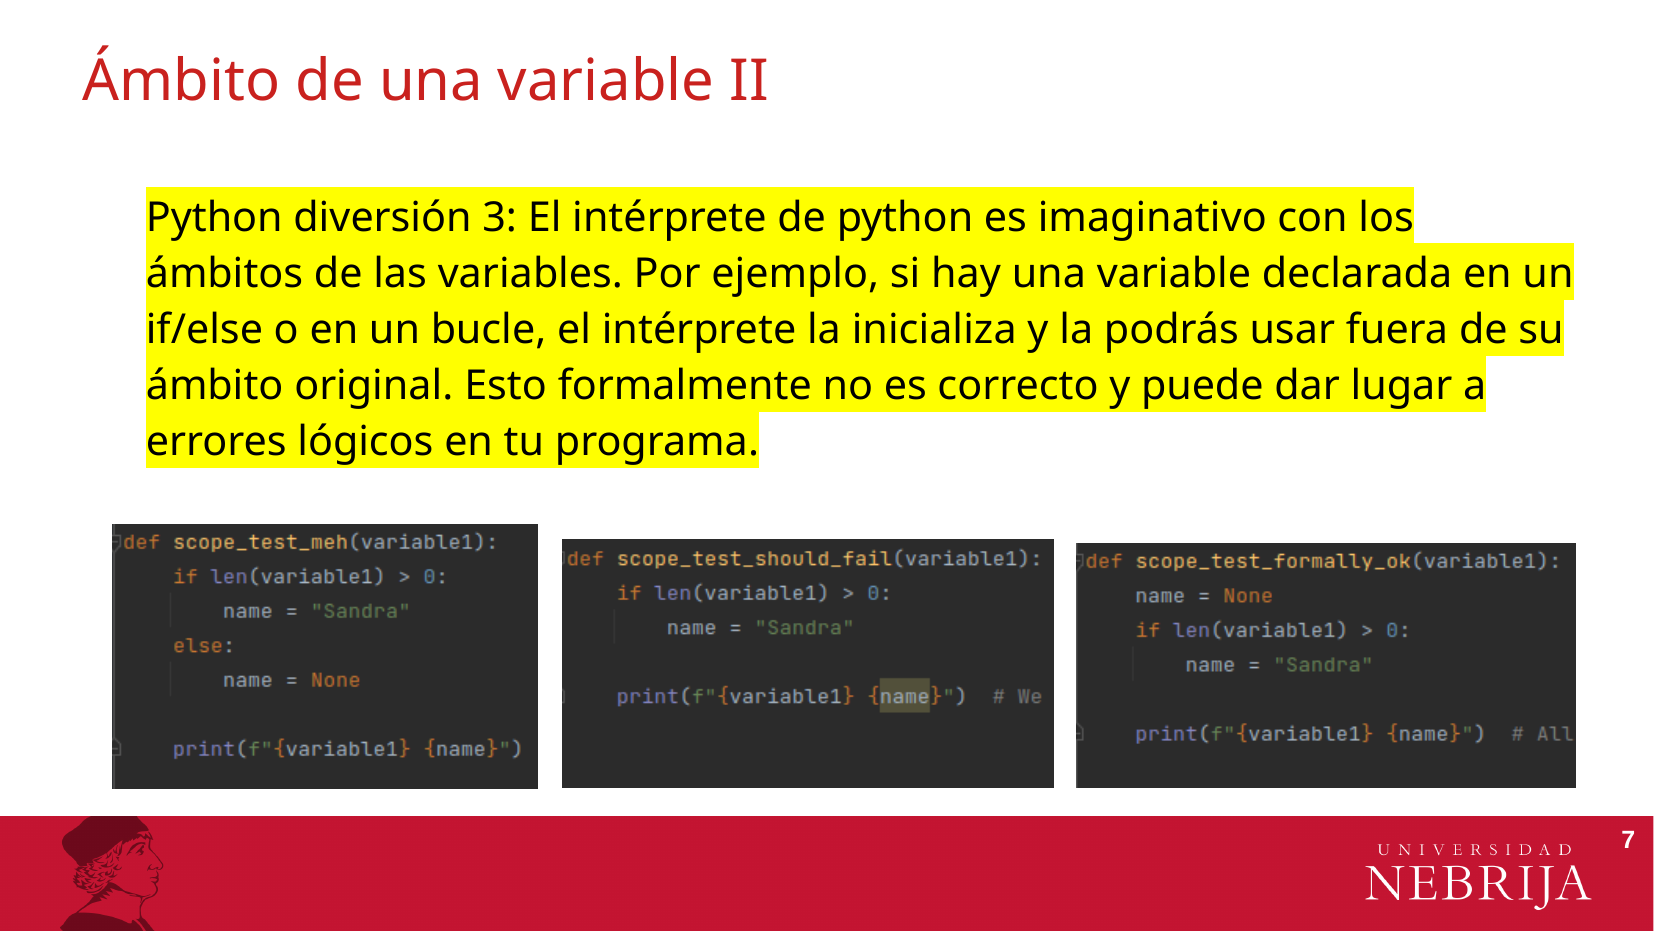

# Ámbito de una variable II
Python diversión 3: El intérprete de python es imaginativo con los ámbitos de las variables. Por ejemplo, si hay una variable declarada en un if/else o en un bucle, el intérprete la inicializa y la podrás usar fuera de su ámbito original. Esto formalmente no es correcto y puede dar lugar a errores lógicos en tu programa.